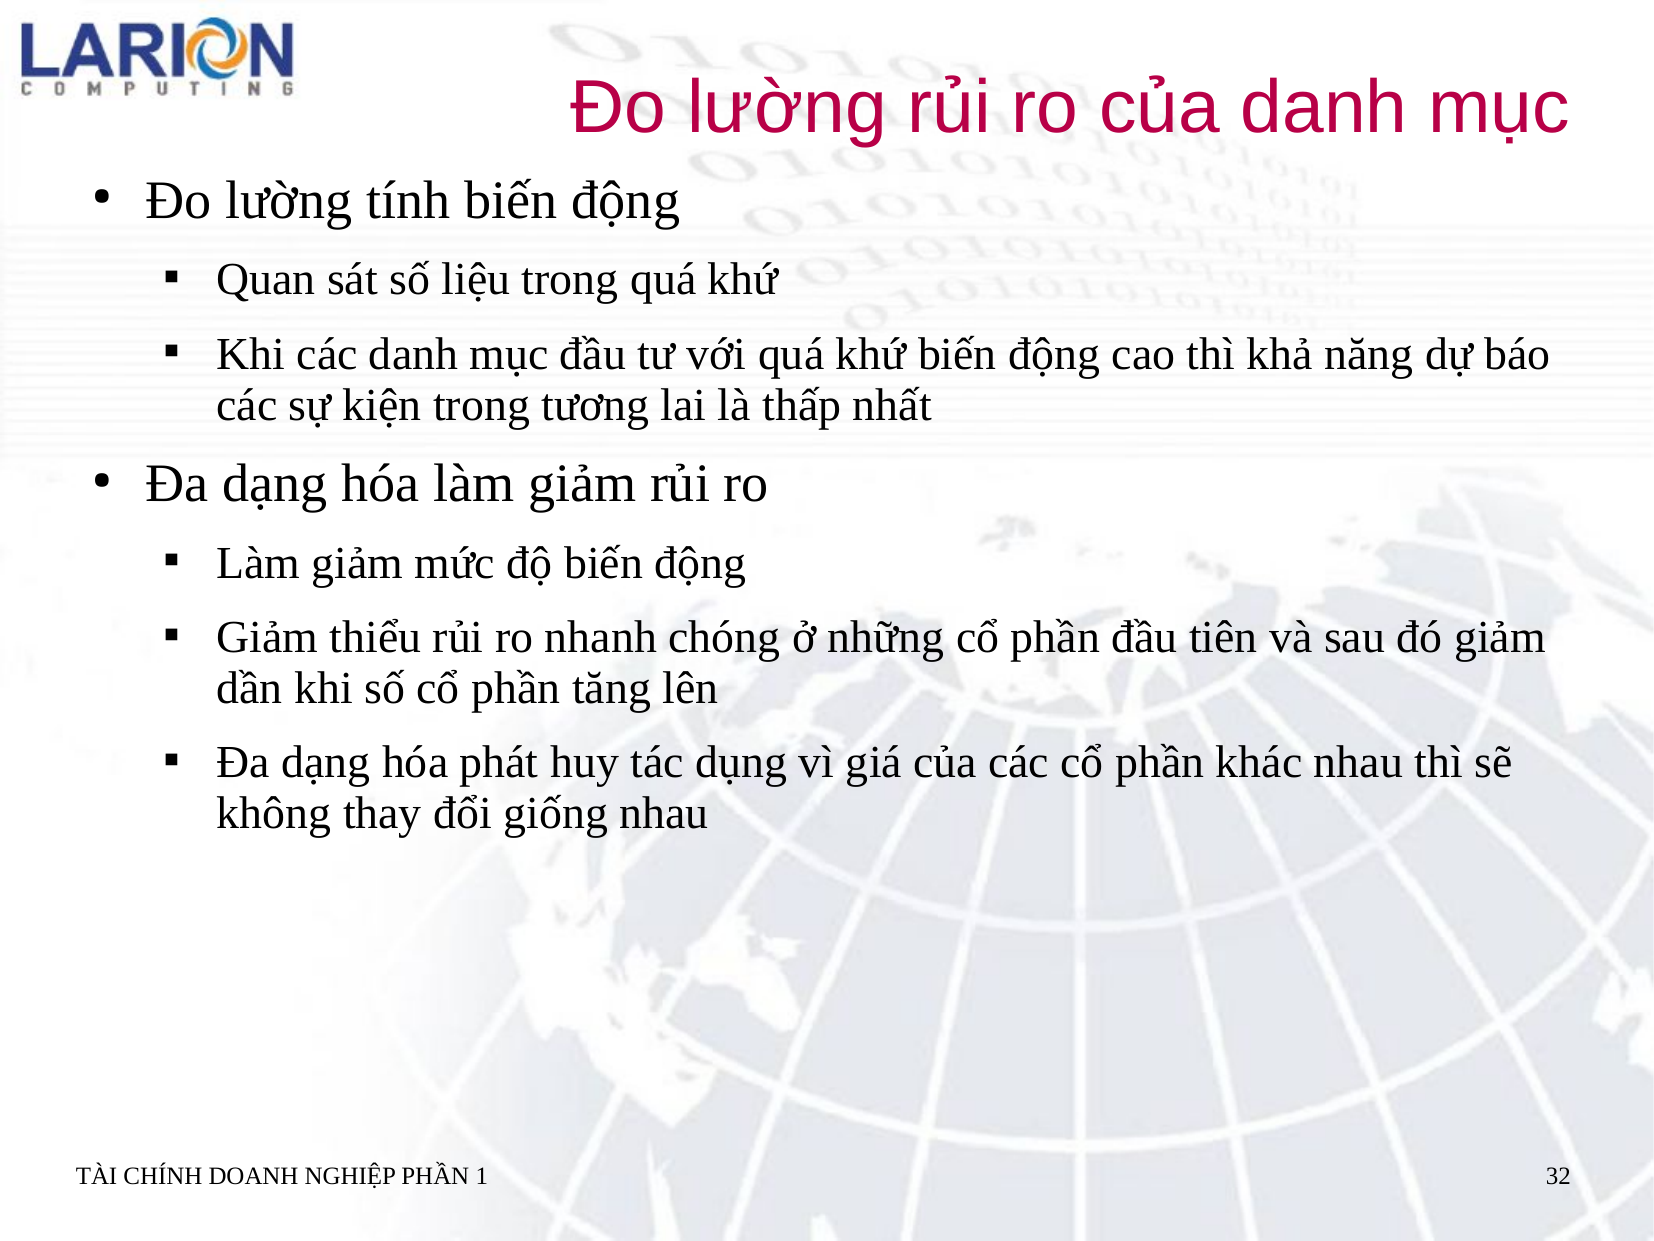

# Đo lường rủi ro của danh mục
Đo lường tính biến động
Quan sát số liệu trong quá khứ
Khi các danh mục đầu tư với quá khứ biến động cao thì khả năng dự báo các sự kiện trong tương lai là thấp nhất
Đa dạng hóa làm giảm rủi ro
Làm giảm mức độ biến động
Giảm thiểu rủi ro nhanh chóng ở những cổ phần đầu tiên và sau đó giảm dần khi số cổ phần tăng lên
Đa dạng hóa phát huy tác dụng vì giá của các cổ phần khác nhau thì sẽ không thay đổi giống nhau
TÀI CHÍNH DOANH NGHIỆP PHẦN 1
32